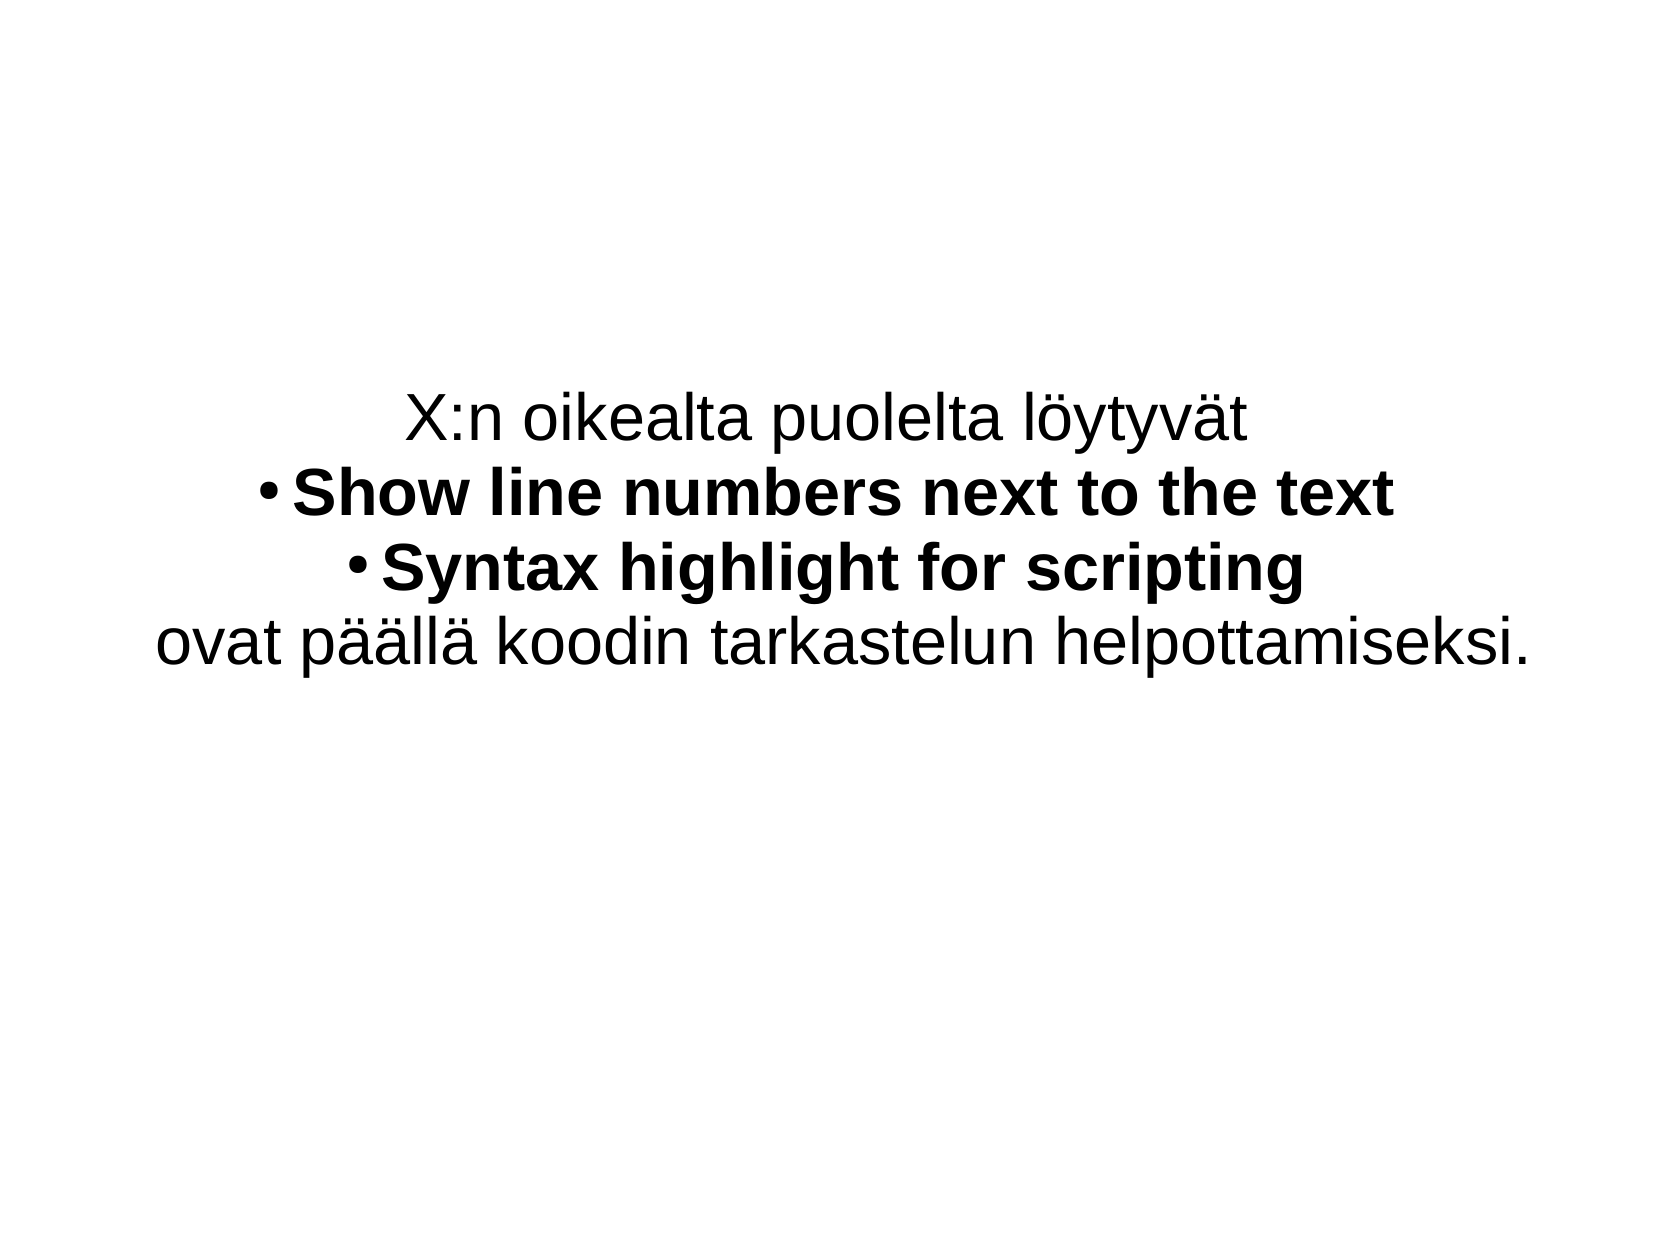

# X:n oikealta puolelta löytyvät
Show line numbers next to the text
Syntax highlight for scripting
ovat päällä koodin tarkastelun helpottamiseksi.